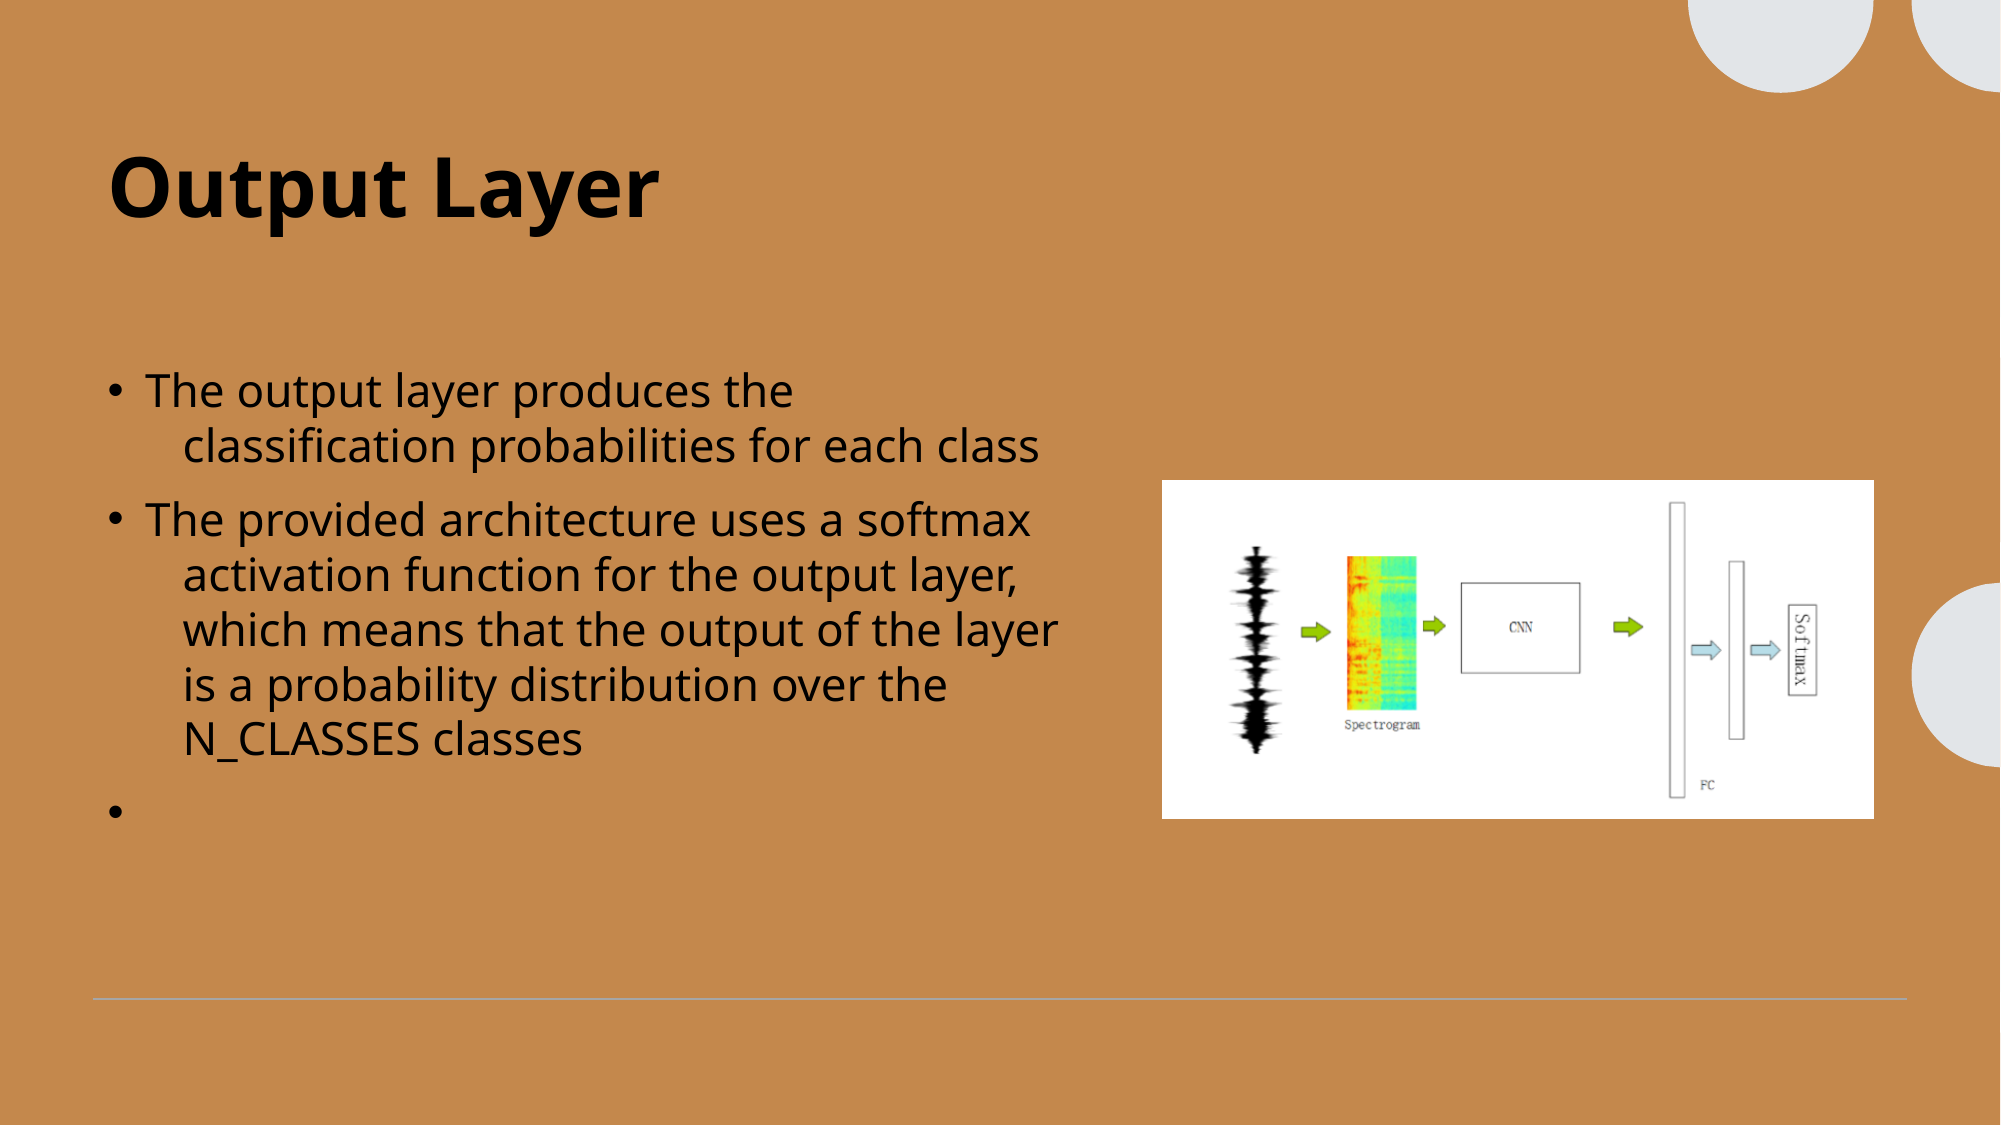

# Output Layer
The output layer produces the classification probabilities for each class
The provided architecture uses a softmax activation function for the output layer, which means that the output of the layer is a probability distribution over the N_CLASSES classes